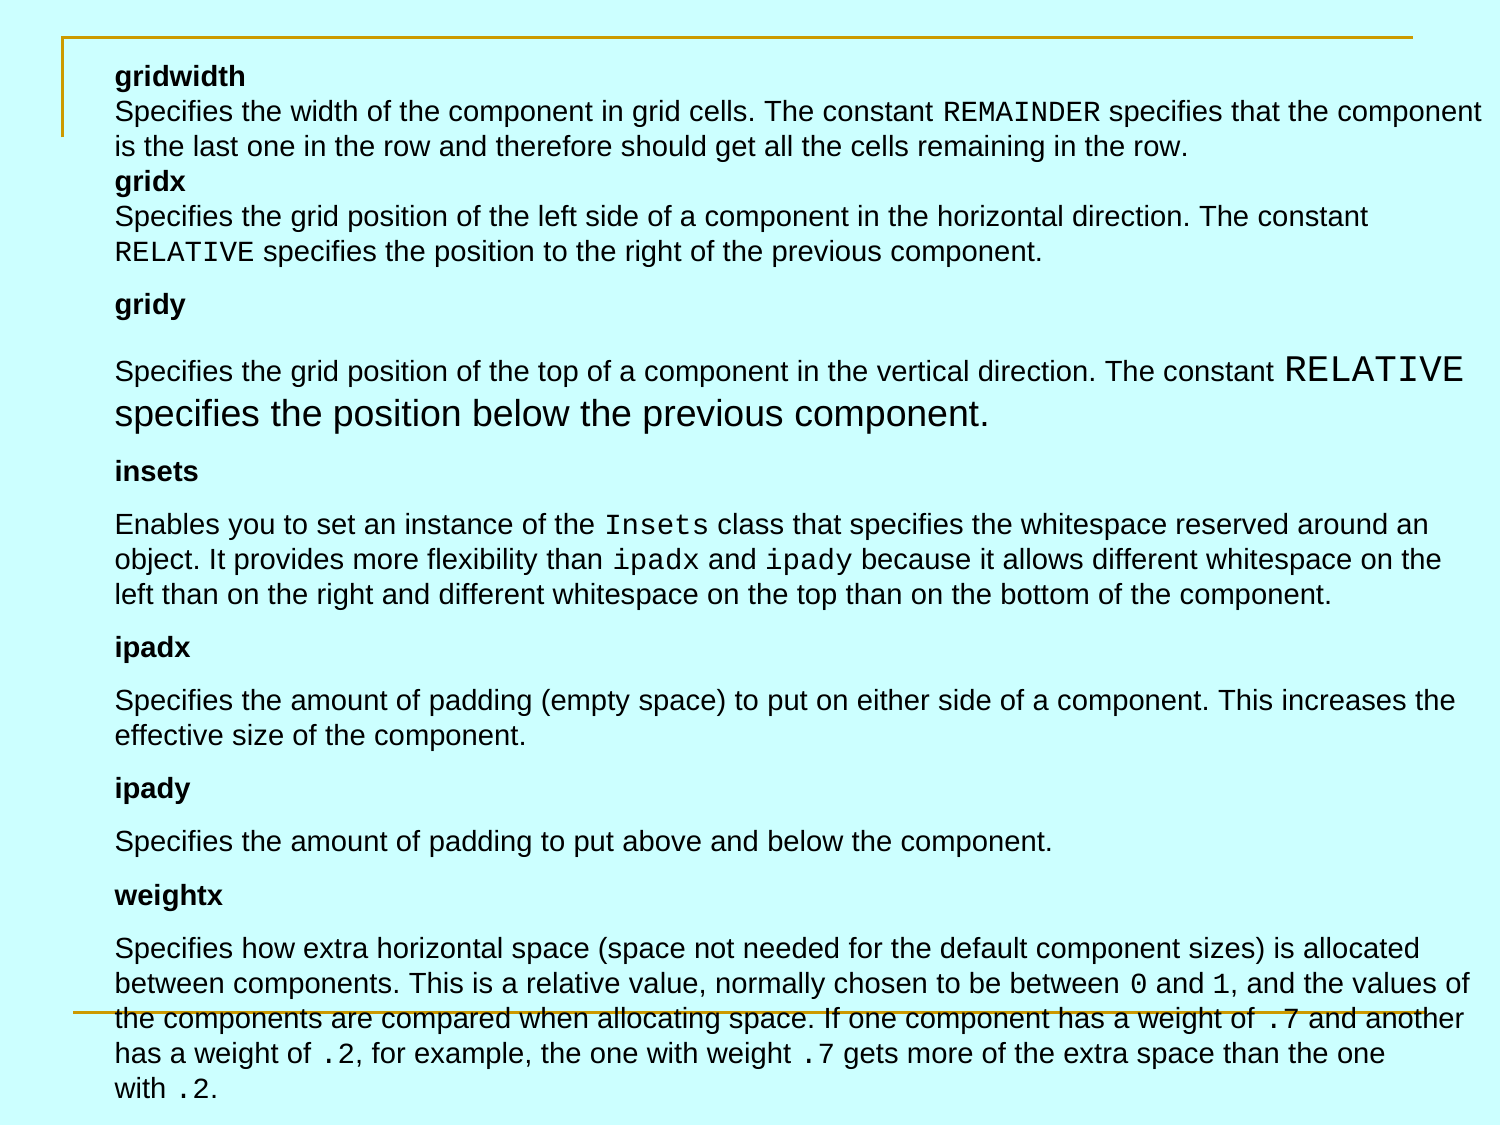

gridwidth
Specifies the width of the component in grid cells. The constant REMAINDER specifies that the component is the last one in the row and therefore should get all the cells remaining in the row.
gridx
Specifies the grid position of the left side of a component in the horizontal direction. The constant RELATIVE specifies the position to the right of the previous component.
gridy
Specifies the grid position of the top of a component in the vertical direction. The constant RELATIVE specifies the position below the previous component.
insets
Enables you to set an instance of the Insets class that specifies the whitespace reserved around an object. It provides more flexibility than ipadx and ipady because it allows different whitespace on the left than on the right and different whitespace on the top than on the bottom of the component.
ipadx
Specifies the amount of padding (empty space) to put on either side of a component. This increases the effective size of the component.
ipady
Specifies the amount of padding to put above and below the component.
weightx
Specifies how extra horizontal space (space not needed for the default component sizes) is allocated between components. This is a relative value, normally chosen to be between 0 and 1, and the values of the components are compared when allocating space. If one component has a weight of .7 and another has a weight of .2, for example, the one with weight .7 gets more of the extra space than the one with .2.